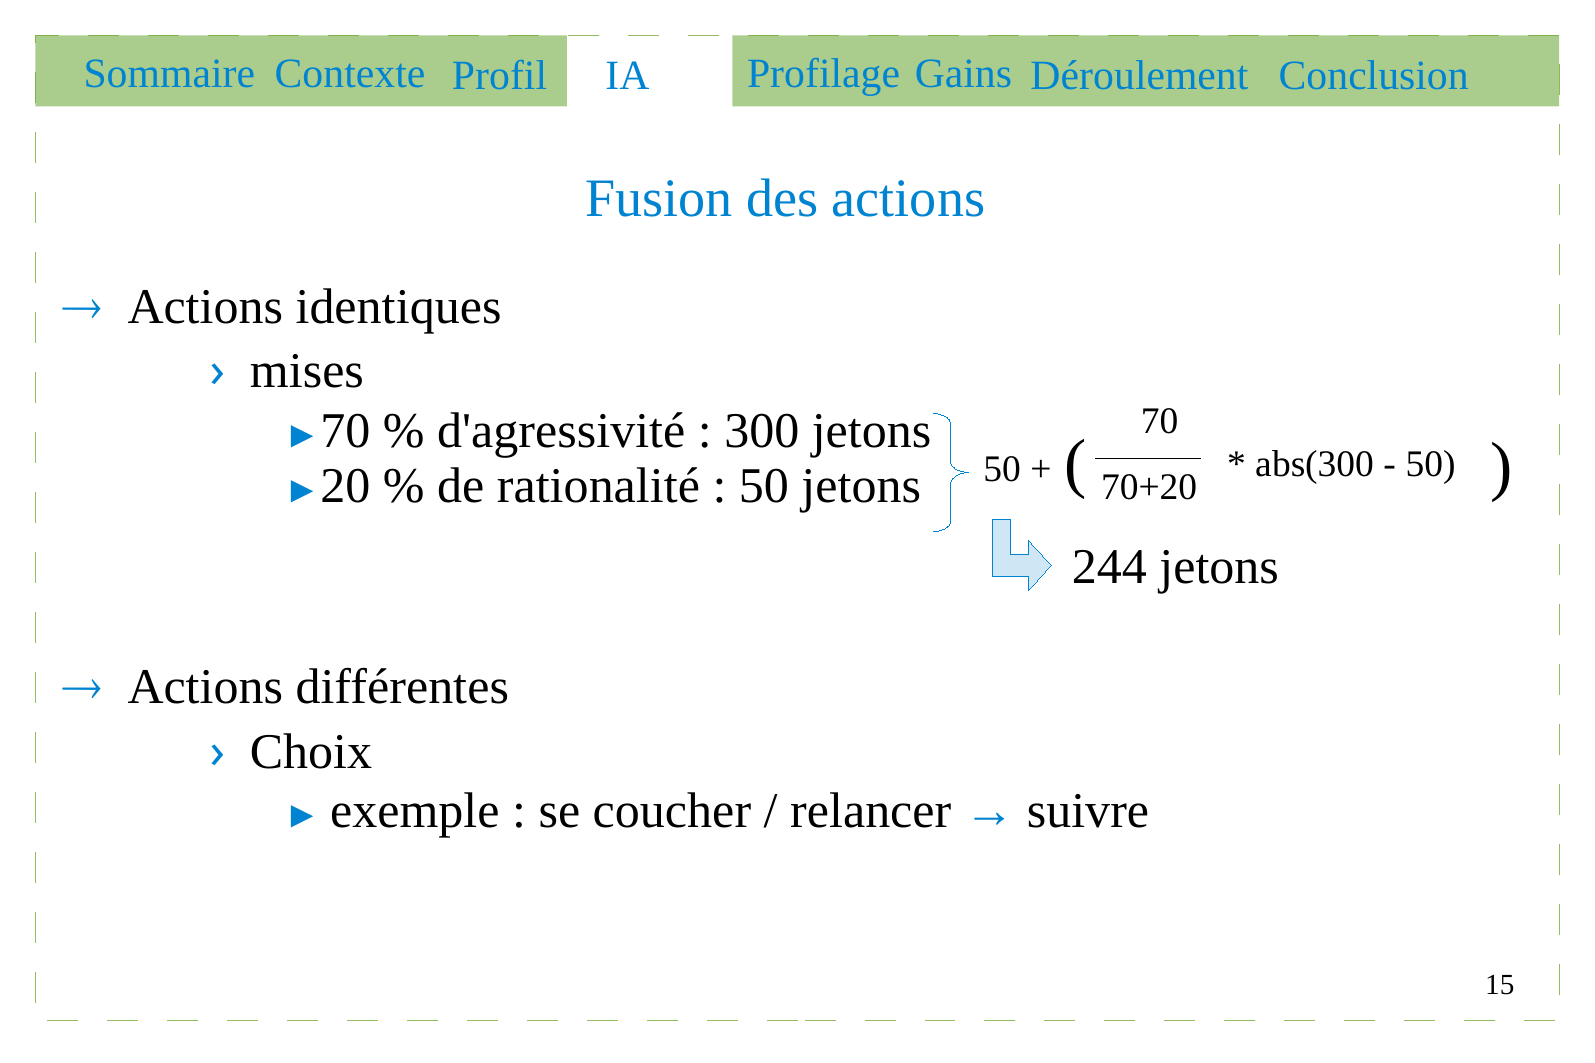

Profilage
Gains
Sommaire
Contexte
Profil
Déroulement
Conclusion
IA
Fusion des actions
® Actions identiques
		› mises
			►70 % d'agressivité : 300 jetons
			►20 % de rationalité : 50 jetons
® Actions différentes
		› Choix
			► exemple : se coucher / relancer → suivre
70
(
)
* abs(300 - 50)
50 +
70+20
244 jetons
15